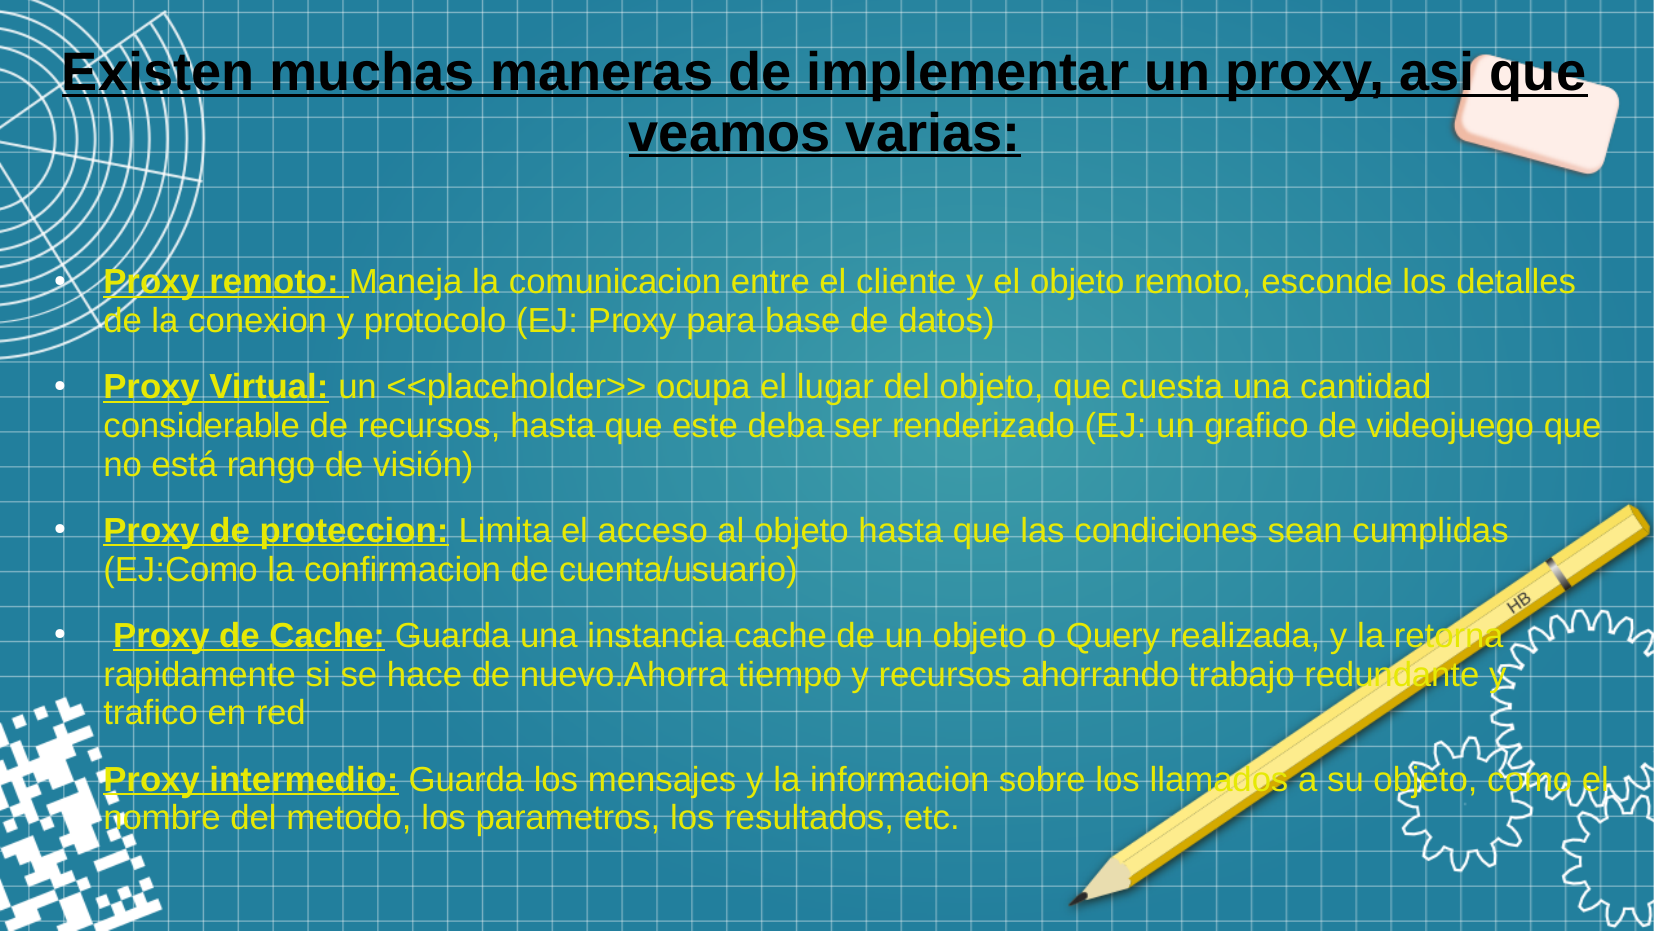

# Existen muchas maneras de implementar un proxy, asi que veamos varias:
Proxy remoto: Maneja la comunicacion entre el cliente y el objeto remoto, esconde los detalles de la conexion y protocolo (EJ: Proxy para base de datos)
Proxy Virtual: un <<placeholder>> ocupa el lugar del objeto, que cuesta una cantidad considerable de recursos, hasta que este deba ser renderizado (EJ: un grafico de videojuego que no está rango de visión)
Proxy de proteccion: Limita el acceso al objeto hasta que las condiciones sean cumplidas (EJ:Como la confirmacion de cuenta/usuario)
 Proxy de Cache: Guarda una instancia cache de un objeto o Query realizada, y la retorna rapidamente si se hace de nuevo.Ahorra tiempo y recursos ahorrando trabajo redundante y trafico en red
Proxy intermedio: Guarda los mensajes y la informacion sobre los llamados a su objeto, como el nombre del metodo, los parametros, los resultados, etc.